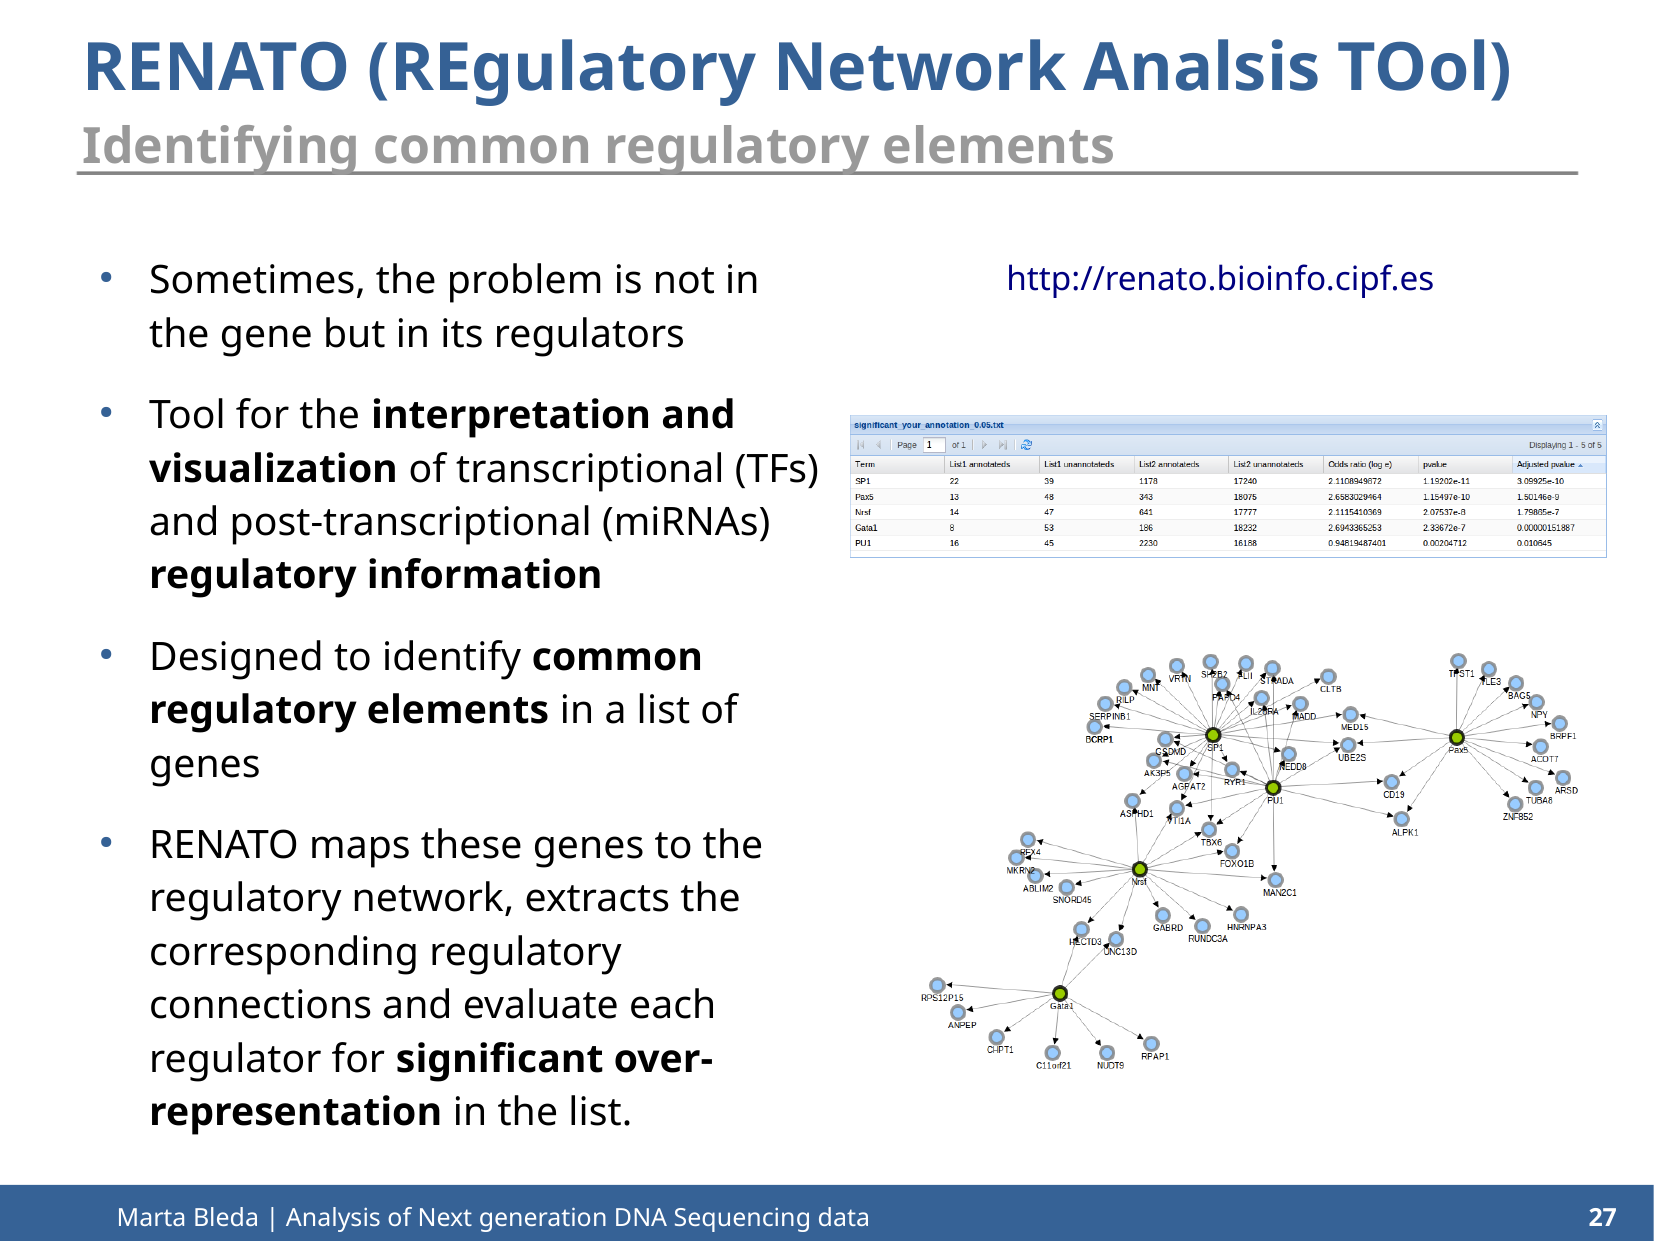

# RENATO (REgulatory Network Analsis TOol) Identifying common regulatory elements
http://renato.bioinfo.cipf.es
Sometimes, the problem is not in the gene but in its regulators
Tool for the interpretation and visualization of transcriptional (TFs) and post-transcriptional (miRNAs) regulatory information
Designed to identify common regulatory elements in a list of genes
RENATO maps these genes to the regulatory network, extracts the corresponding regulatory connections and evaluate each regulator for significant over-representation in the list.
Marta Bleda | Analysis of Next generation DNA Sequencing data
27